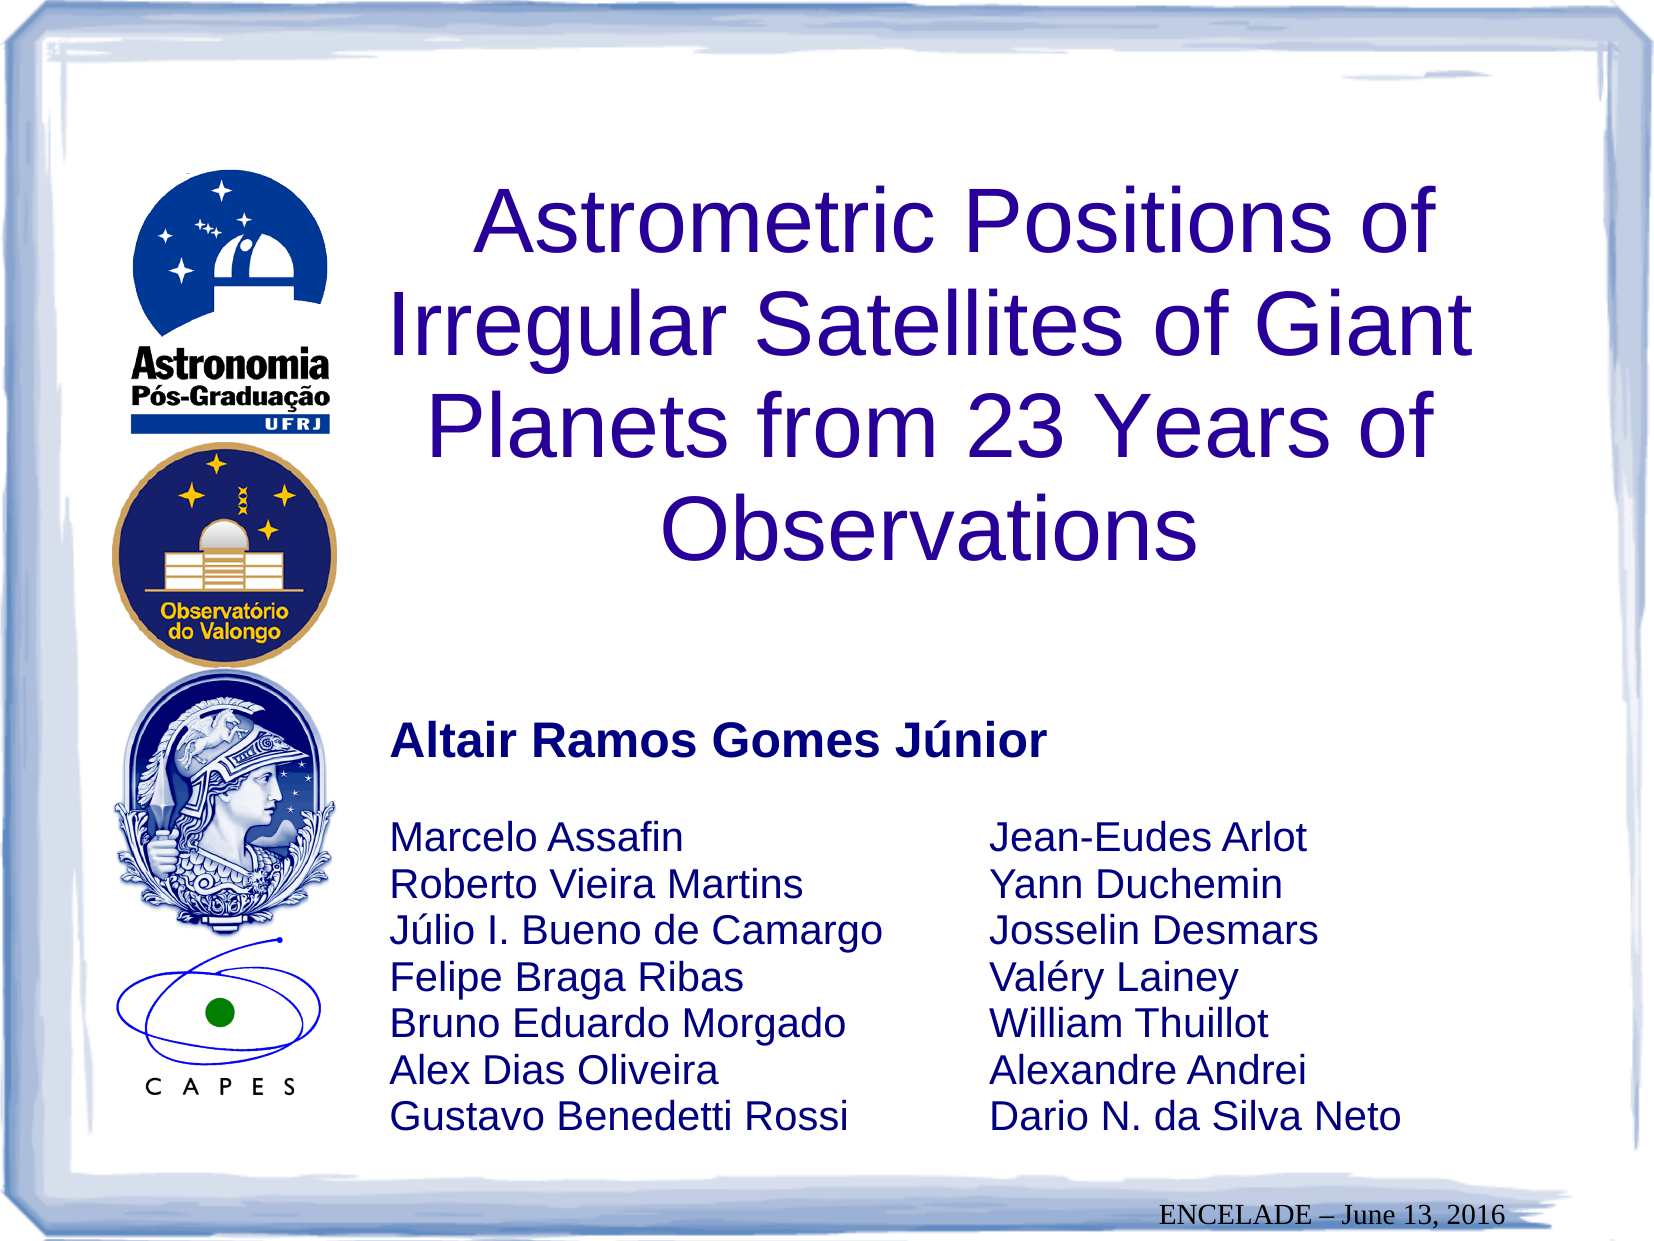

# Astrometric Positions of Irregular Satellites of Giant Planets from 23 Years of Observations
Altair Ramos Gomes Júnior
Marcelo Assafin
Roberto Vieira Martins
Júlio I. Bueno de Camargo
Felipe Braga Ribas
Bruno Eduardo Morgado
Alex Dias Oliveira
Gustavo Benedetti Rossi
Jean-Eudes Arlot
Yann Duchemin
Josselin Desmars
Valéry Lainey
William Thuillot
Alexandre Andrei
Dario N. da Silva Neto